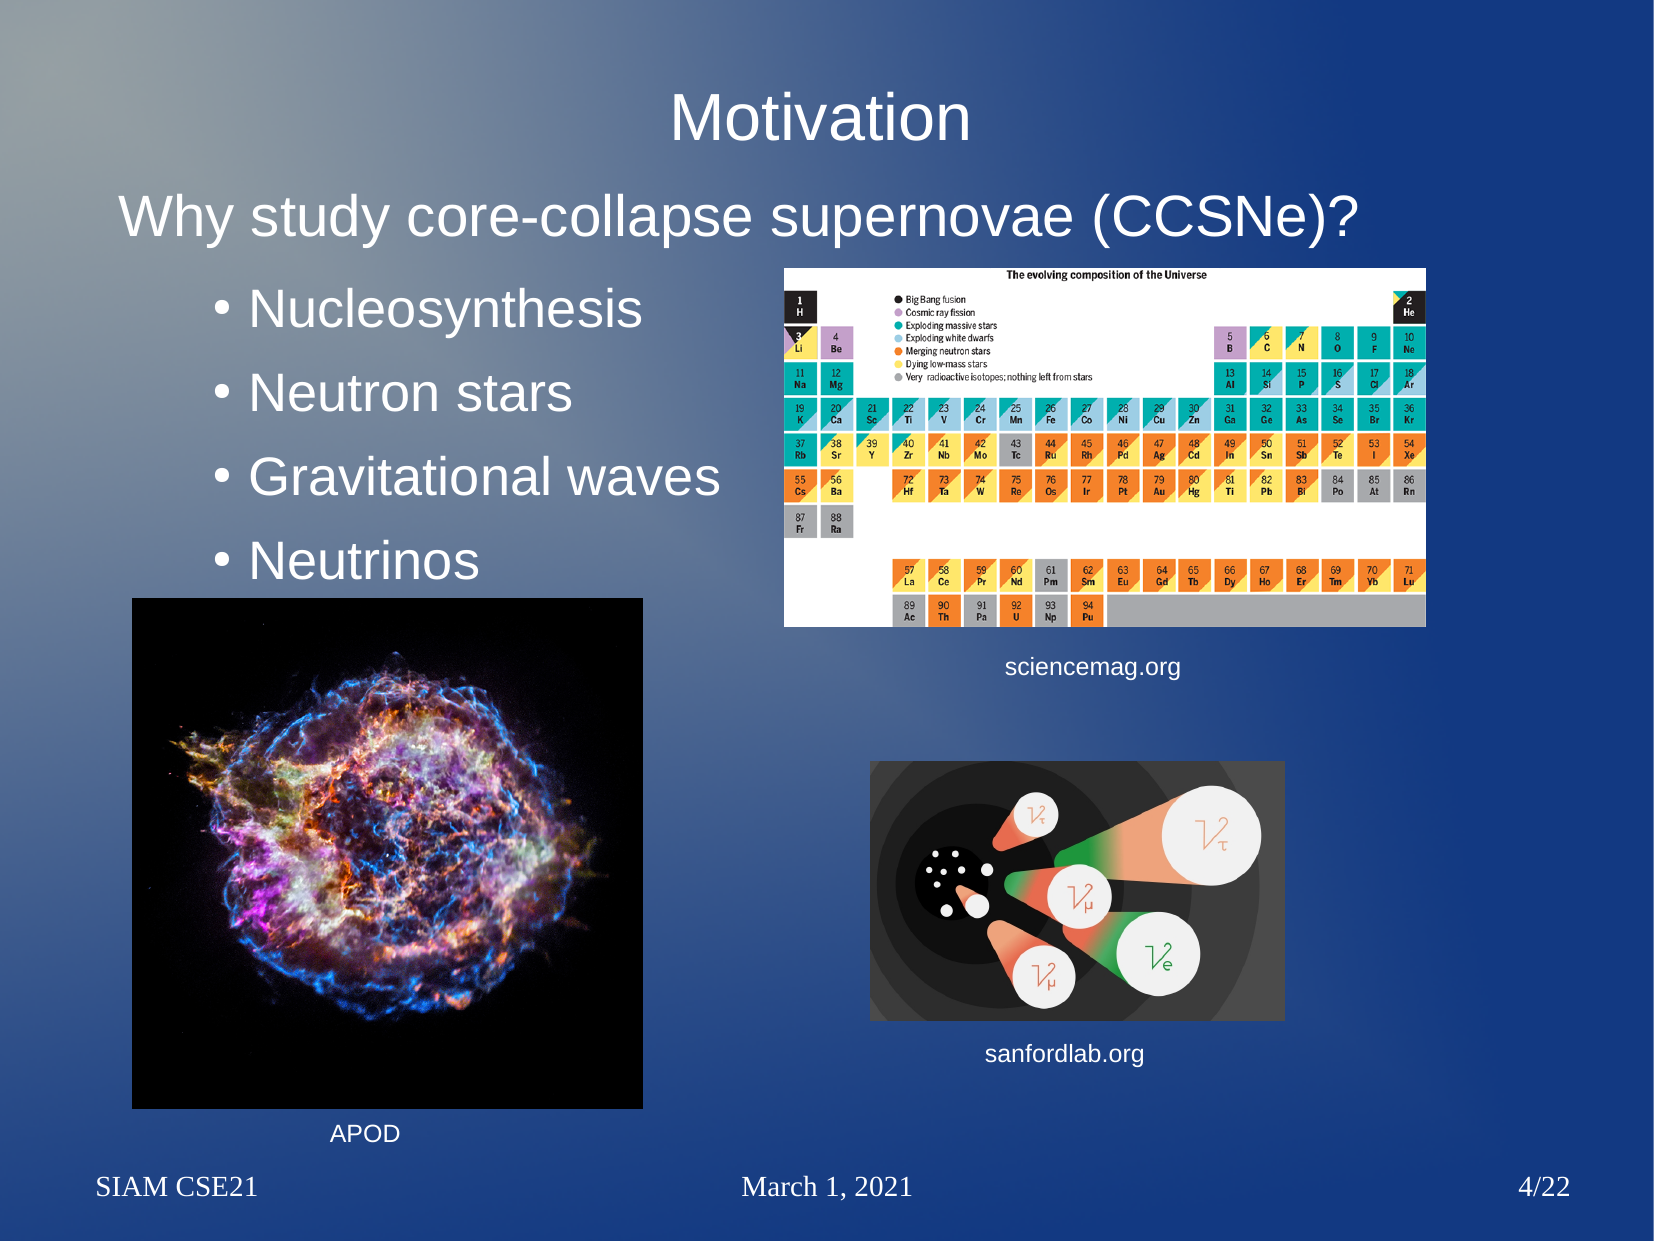

# Motivation
Why study core-collapse supernovae (CCSNe)?
Nucleosynthesis
Neutron stars
Gravitational waves
Neutrinos
sciencemag.org
sanfordlab.org
APOD
4